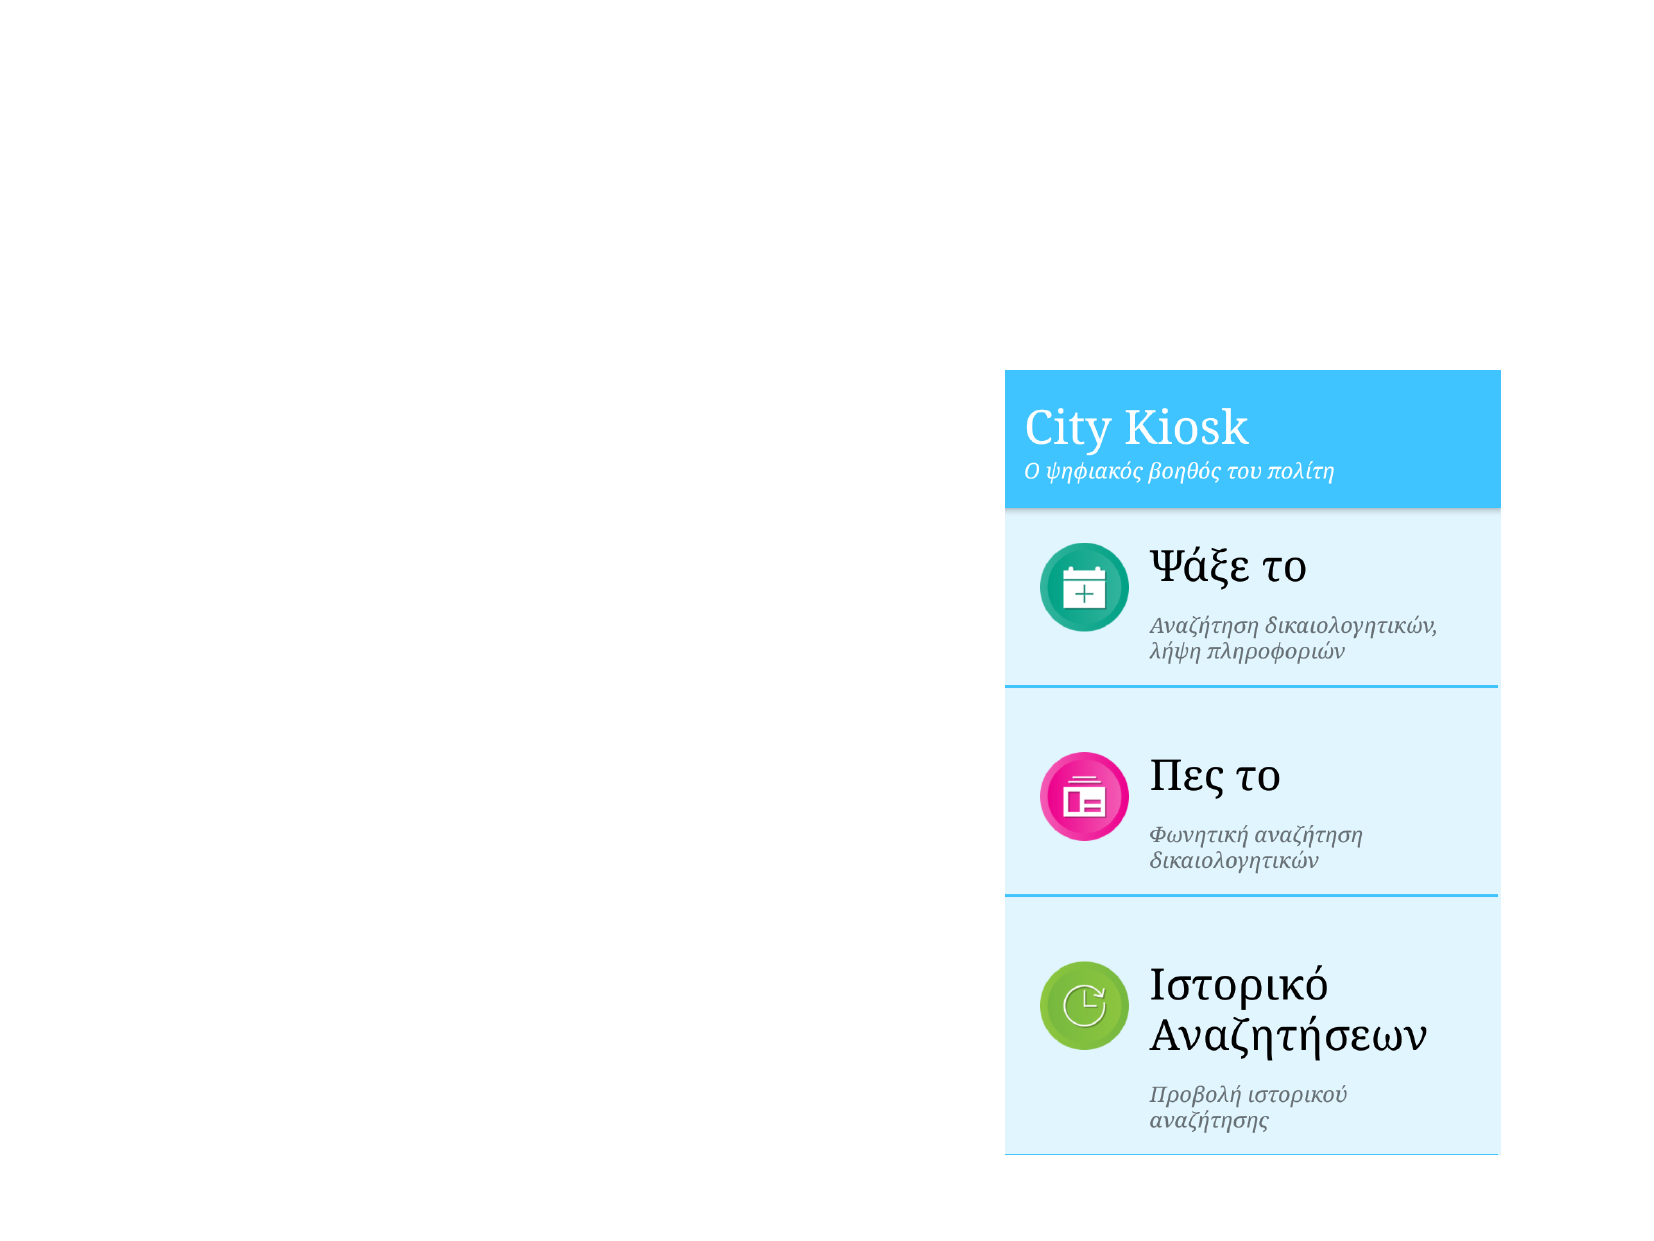

# City Kiosk
Ο ψηφιακός βοηθός
του πολίτη